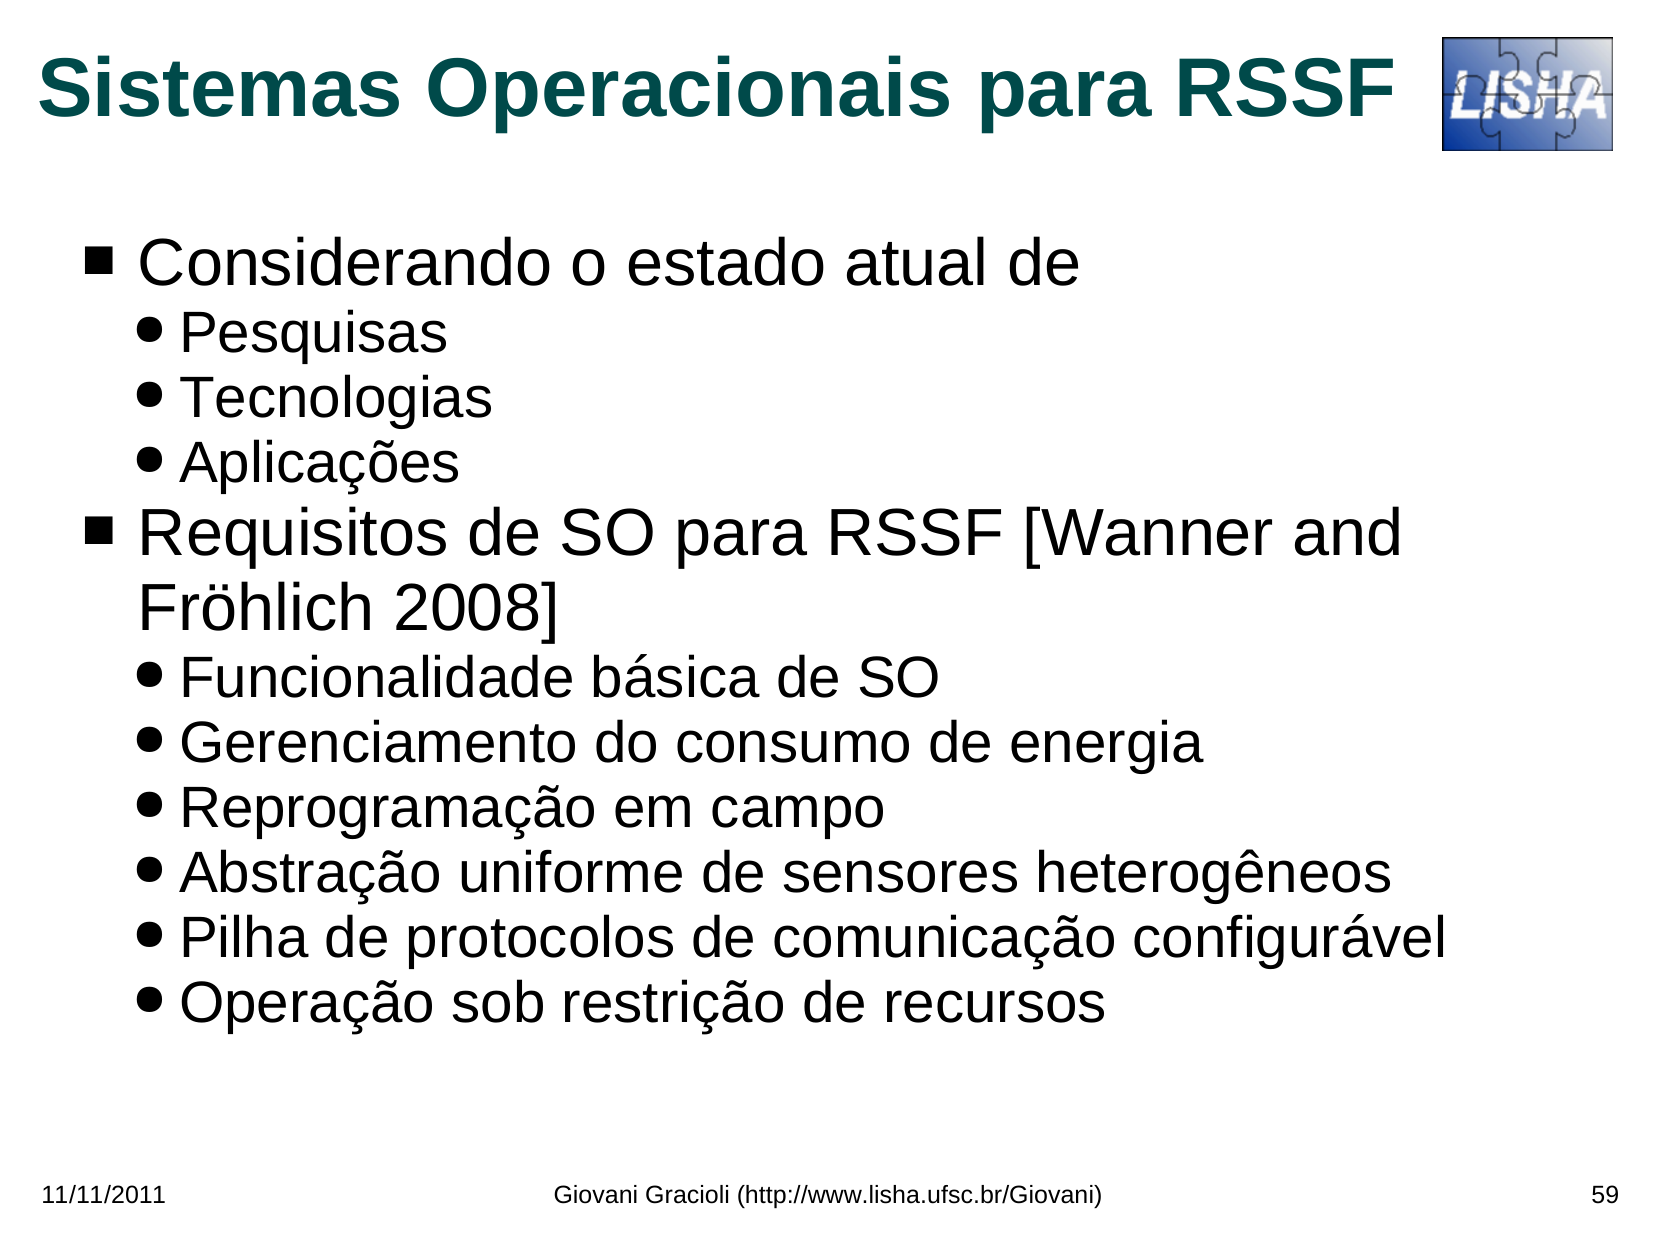

# Sistemas Operacionais para RSSF
Considerando o estado atual de
Pesquisas
Tecnologias
Aplicações
Requisitos de SO para RSSF [Wanner and Fröhlich 2008]
Funcionalidade básica de SO
Gerenciamento do consumo de energia
Reprogramação em campo
Abstração uniforme de sensores heterogêneos
Pilha de protocolos de comunicação configurável
Operação sob restrição de recursos